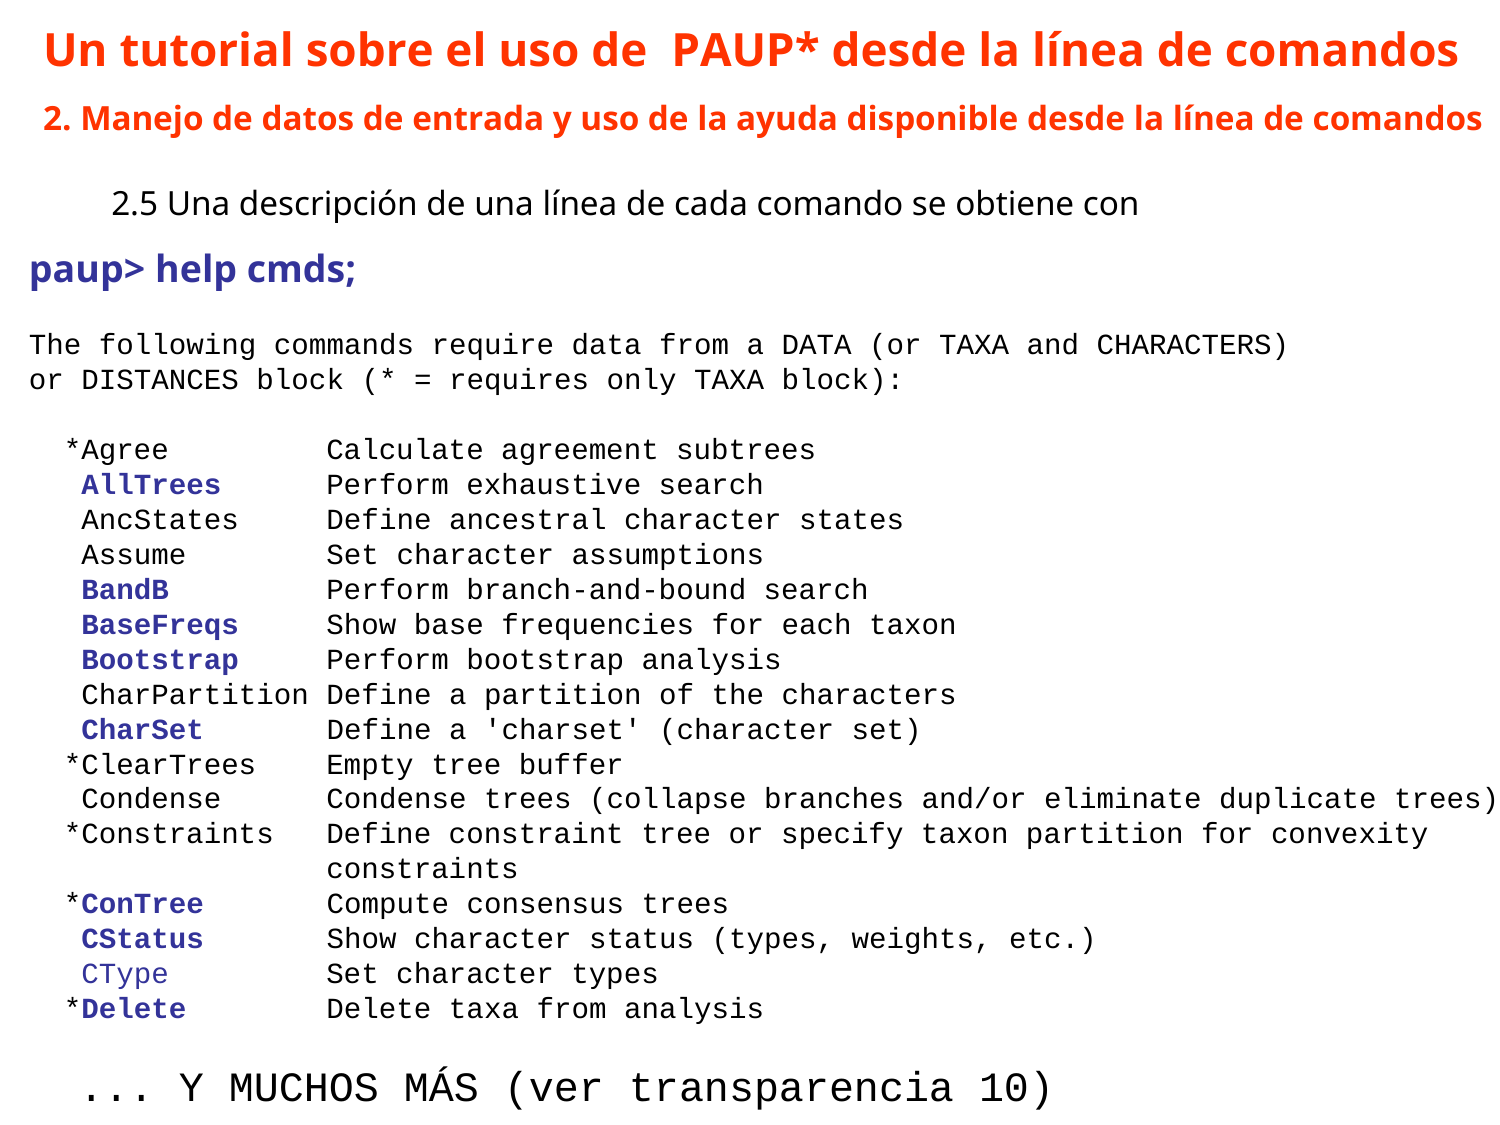

Un tutorial sobre el uso de PAUP* desde la línea de comandos
2. Manejo de datos de entrada y uso de la ayuda disponible desde la línea de comandos
2.5 Una descripción de una línea de cada comando se obtiene con
paup> help cmds;
The following commands require data from a DATA (or TAXA and CHARACTERS)
or DISTANCES block (* = requires only TAXA block):
 *Agree Calculate agreement subtrees
 AllTrees Perform exhaustive search
 AncStates Define ancestral character states
 Assume Set character assumptions
 BandB Perform branch-and-bound search
 BaseFreqs Show base frequencies for each taxon
 Bootstrap Perform bootstrap analysis
 CharPartition Define a partition of the characters
 CharSet Define a 'charset' (character set)
 *ClearTrees Empty tree buffer
 Condense Condense trees (collapse branches and/or eliminate duplicate trees)
 *Constraints Define constraint tree or specify taxon partition for convexity
 constraints
 *ConTree Compute consensus trees
 CStatus Show character status (types, weights, etc.)
 CType Set character types
 *Delete Delete taxa from analysis
 ... Y MUCHOS MÁS (ver transparencia 10)